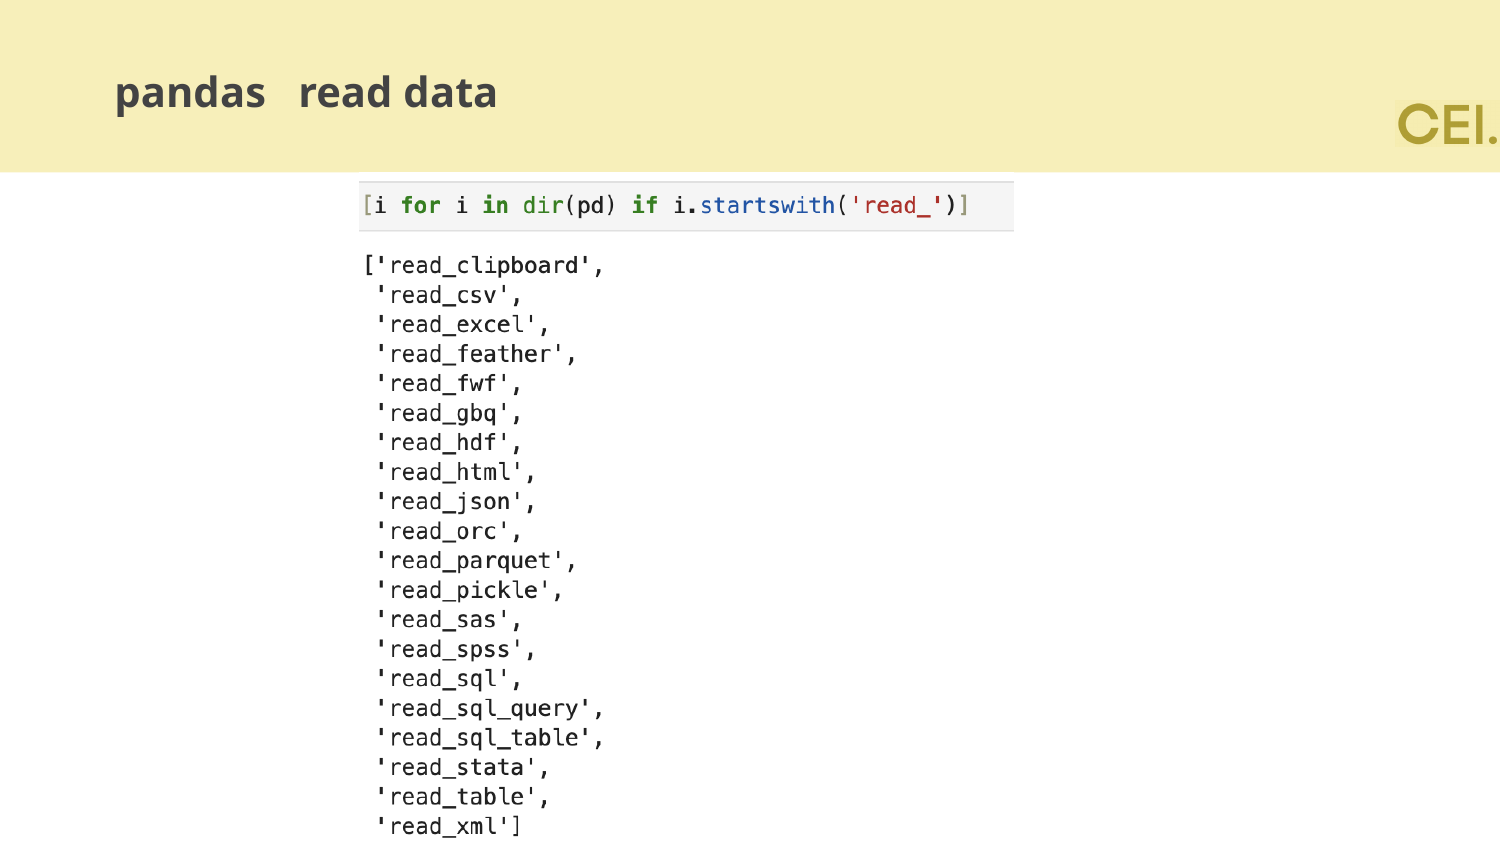

pandas read data
python if else statements